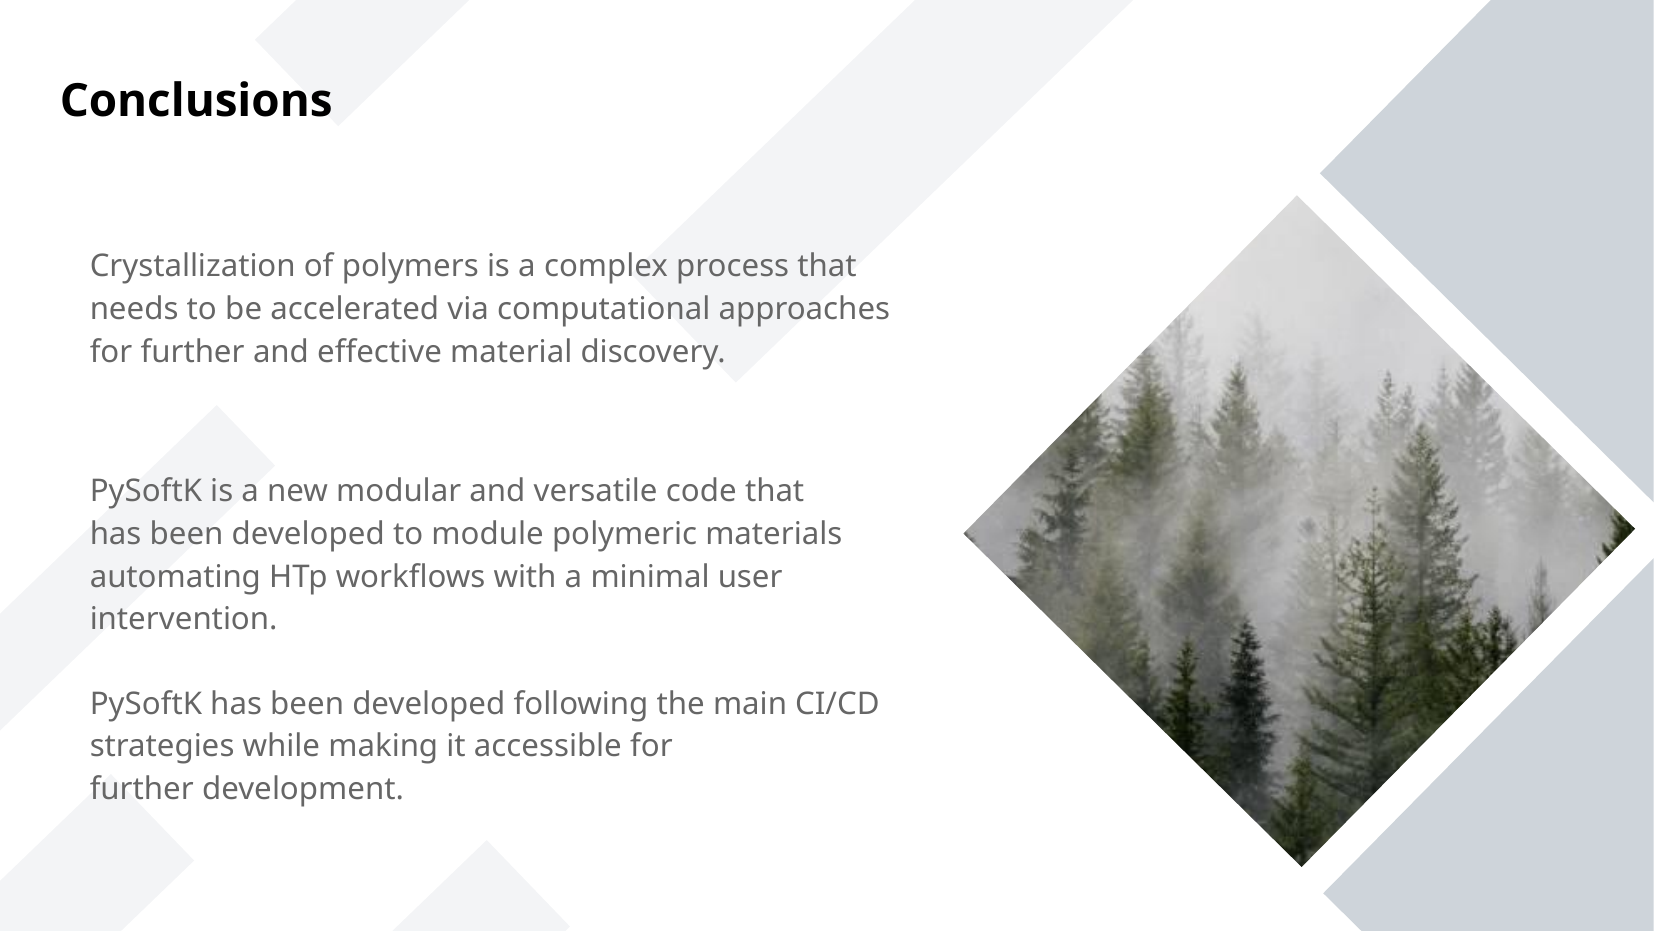

Conclusions
Crystallization of polymers is a complex process that needs to be accelerated via computational approaches for further and effective material discovery.
PySoftK is a new modular and versatile code that
has been developed to module polymeric materials automating HTp workflows with a minimal user intervention.
PySoftK has been developed following the main CI/CD strategies while making it accessible for
further development.